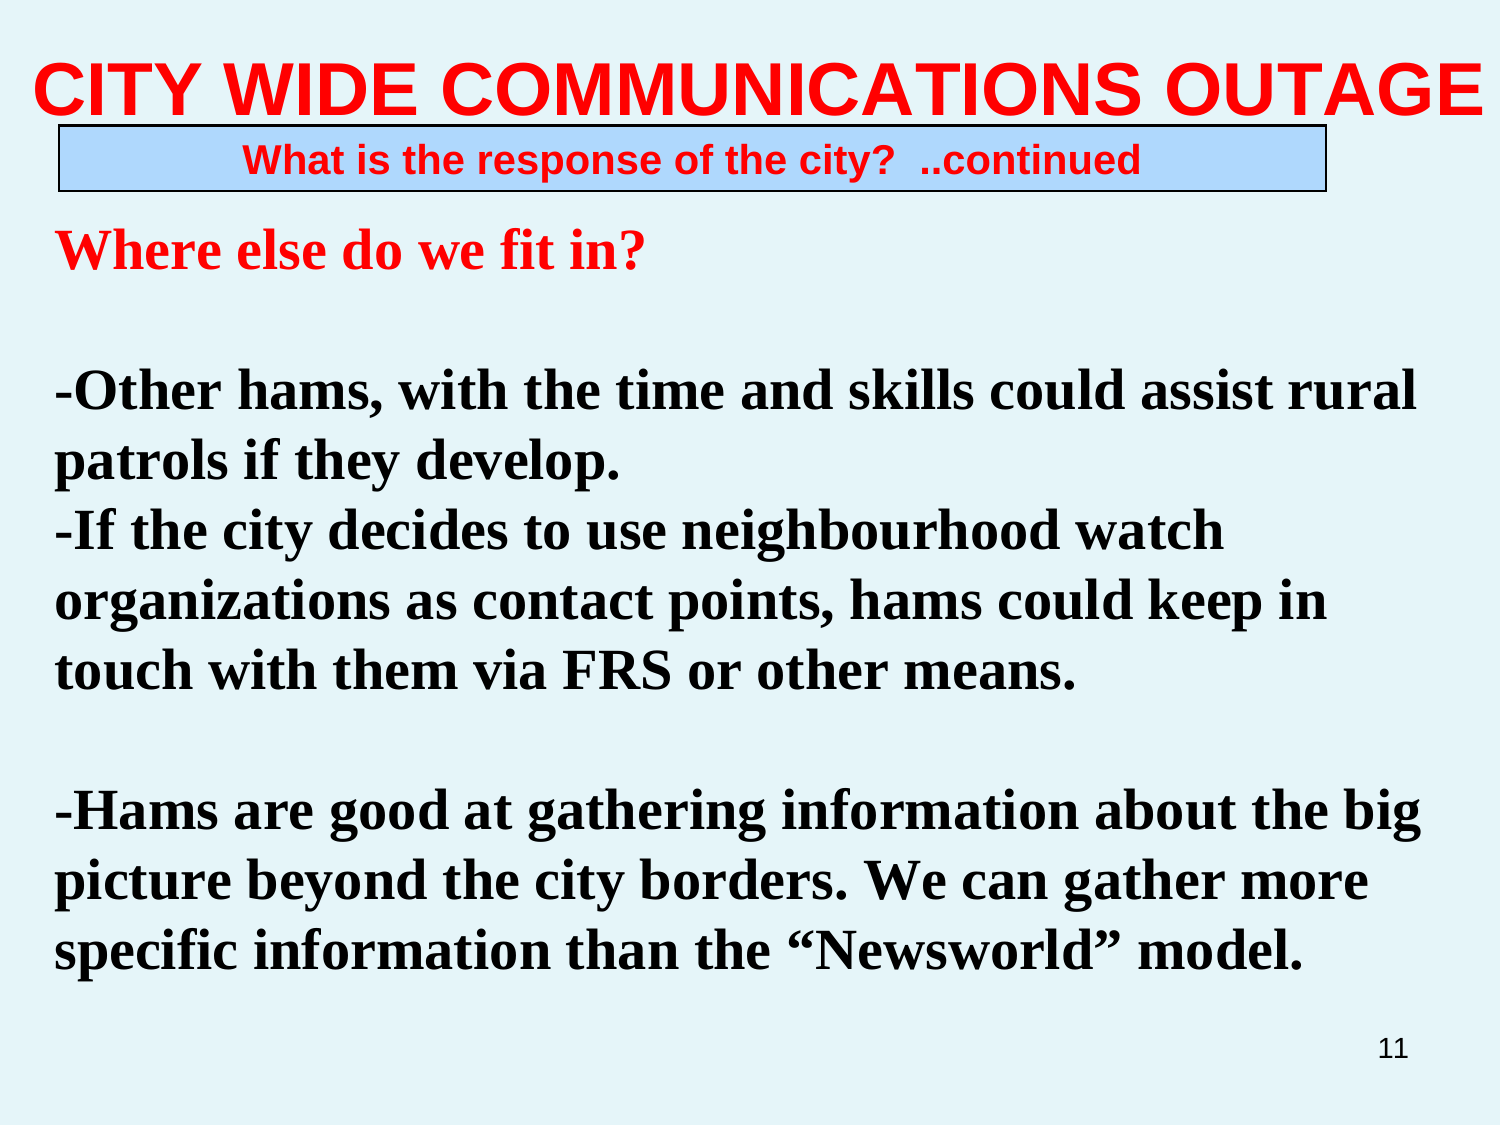

CITY WIDE COMMUNICATIONS OUTAGE
What is the response of the city? ..continued
Where else do we fit in?
-Other hams, with the time and skills could assist rural patrols if they develop.
-If the city decides to use neighbourhood watch organizations as contact points, hams could keep in
touch with them via FRS or other means.
-Hams are good at gathering information about the big picture beyond the city borders. We can gather more specific information than the “Newsworld” model.
11